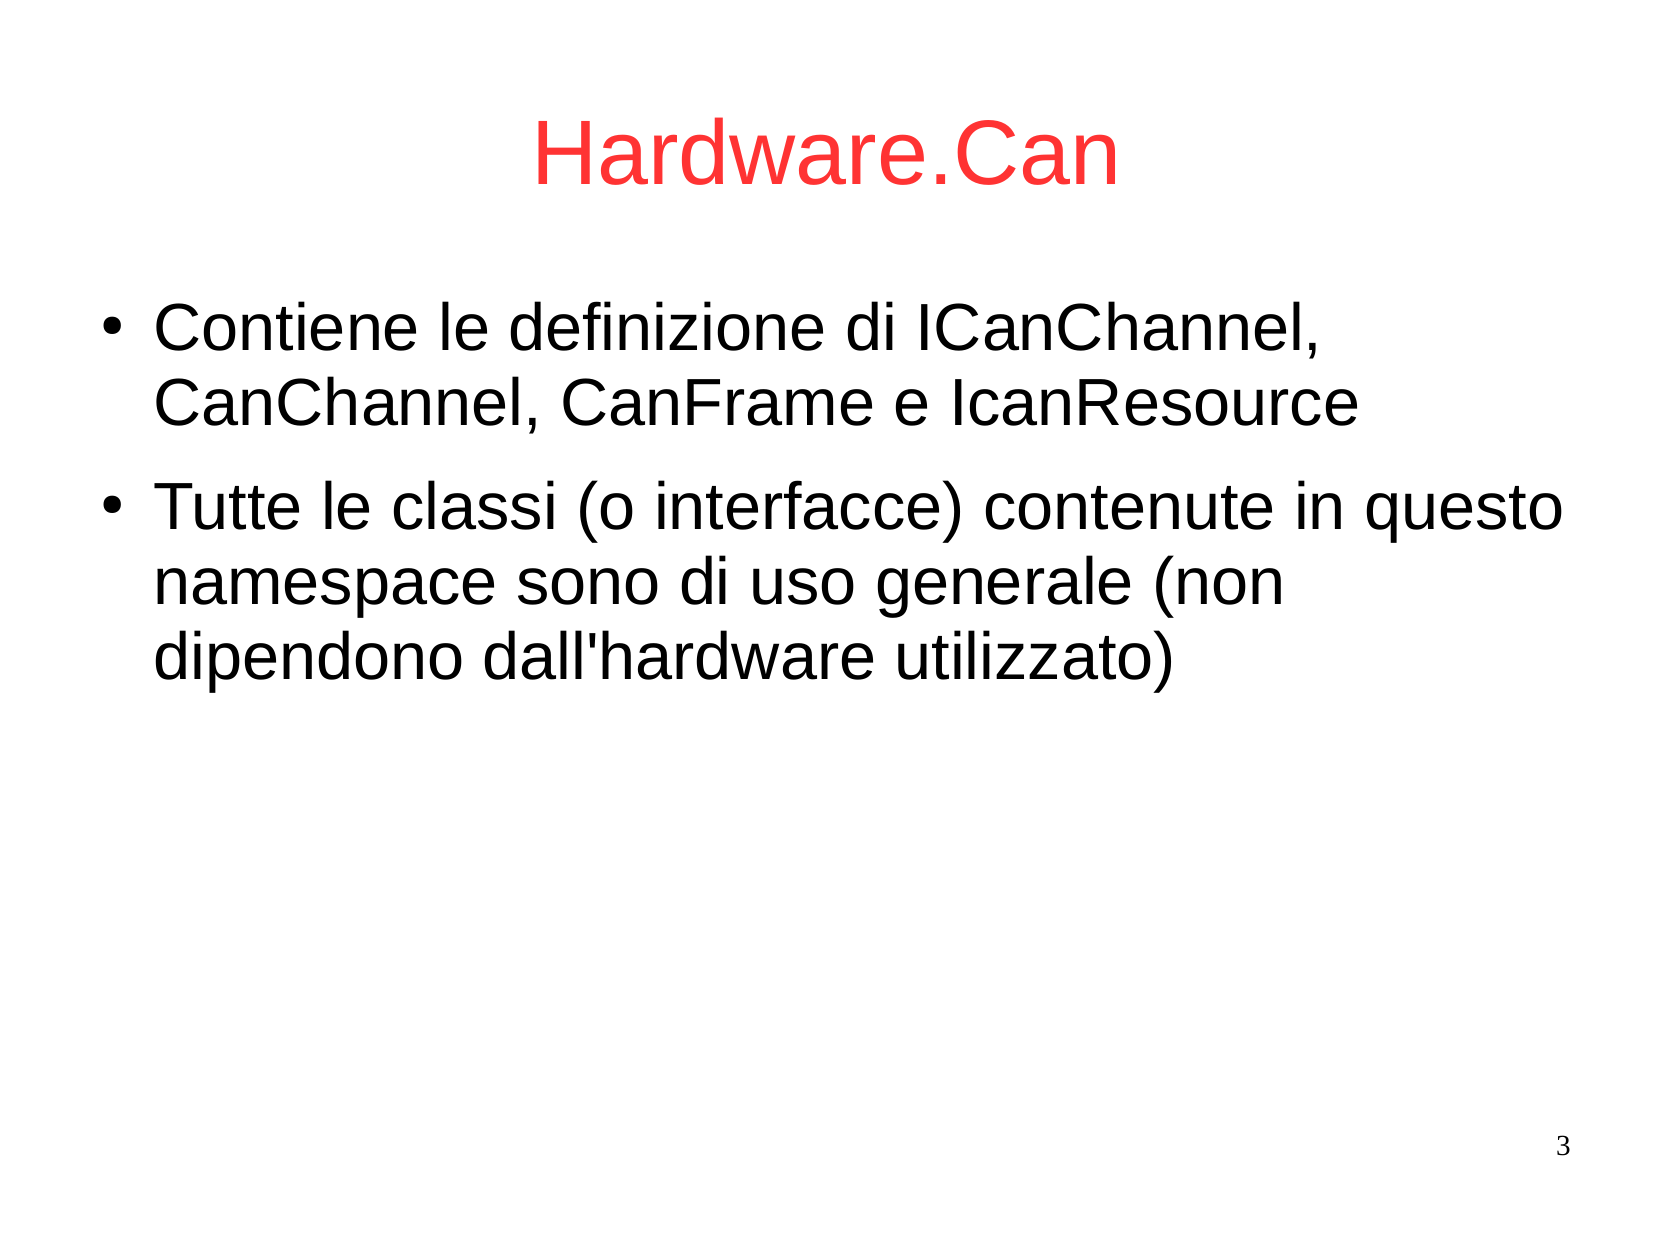

# Hardware.Can
Contiene le definizione di ICanChannel, CanChannel, CanFrame e IcanResource
Tutte le classi (o interfacce) contenute in questo namespace sono di uso generale (non dipendono dall'hardware utilizzato)
3